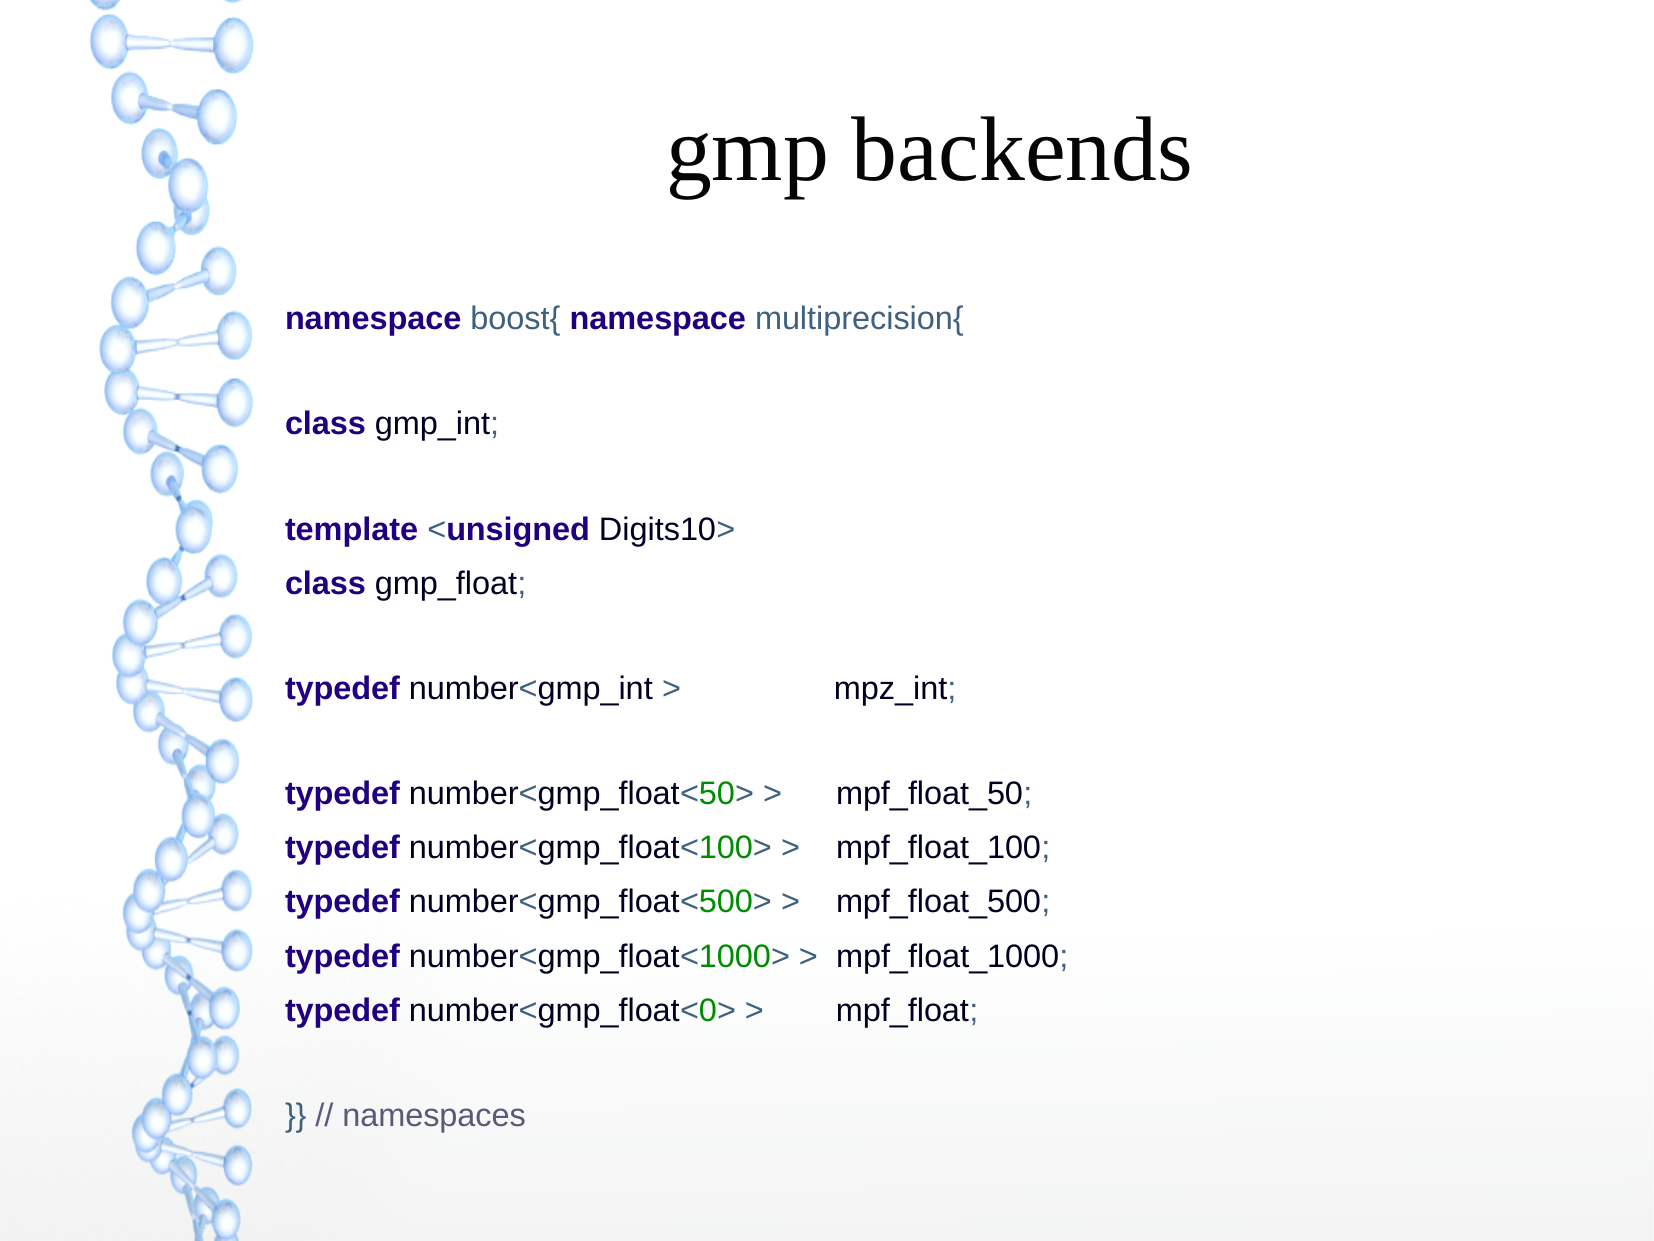

# gmp backends
namespace boost{ namespace multiprecision{
class gmp_int;
template <unsigned Digits10>
class gmp_float;
typedef number<gmp_int > mpz_int;
typedef number<gmp_float<50> > mpf_float_50;
typedef number<gmp_float<100> > mpf_float_100;
typedef number<gmp_float<500> > mpf_float_500;
typedef number<gmp_float<1000> > mpf_float_1000;
typedef number<gmp_float<0> > mpf_float;
}} // namespaces